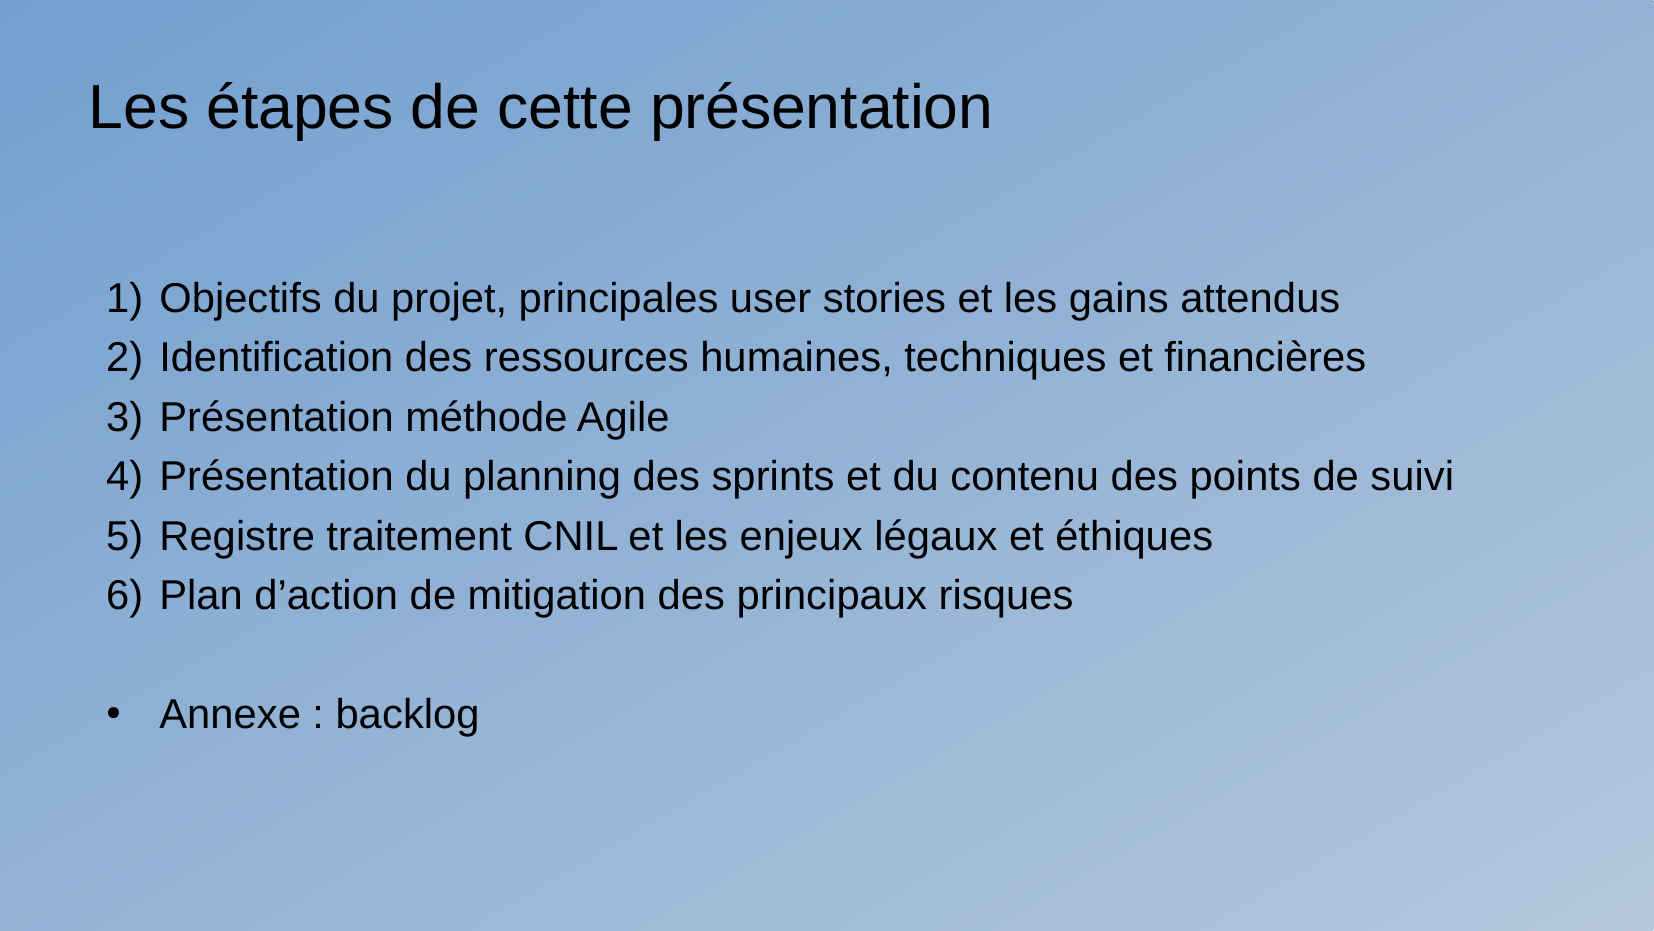

# Les étapes de cette présentation
Objectifs du projet, principales user stories et les gains attendus
Identification des ressources humaines, techniques et financières
Présentation méthode Agile
Présentation du planning des sprints et du contenu des points de suivi
Registre traitement CNIL et les enjeux légaux et éthiques
Plan d’action de mitigation des principaux risques
Annexe : backlog